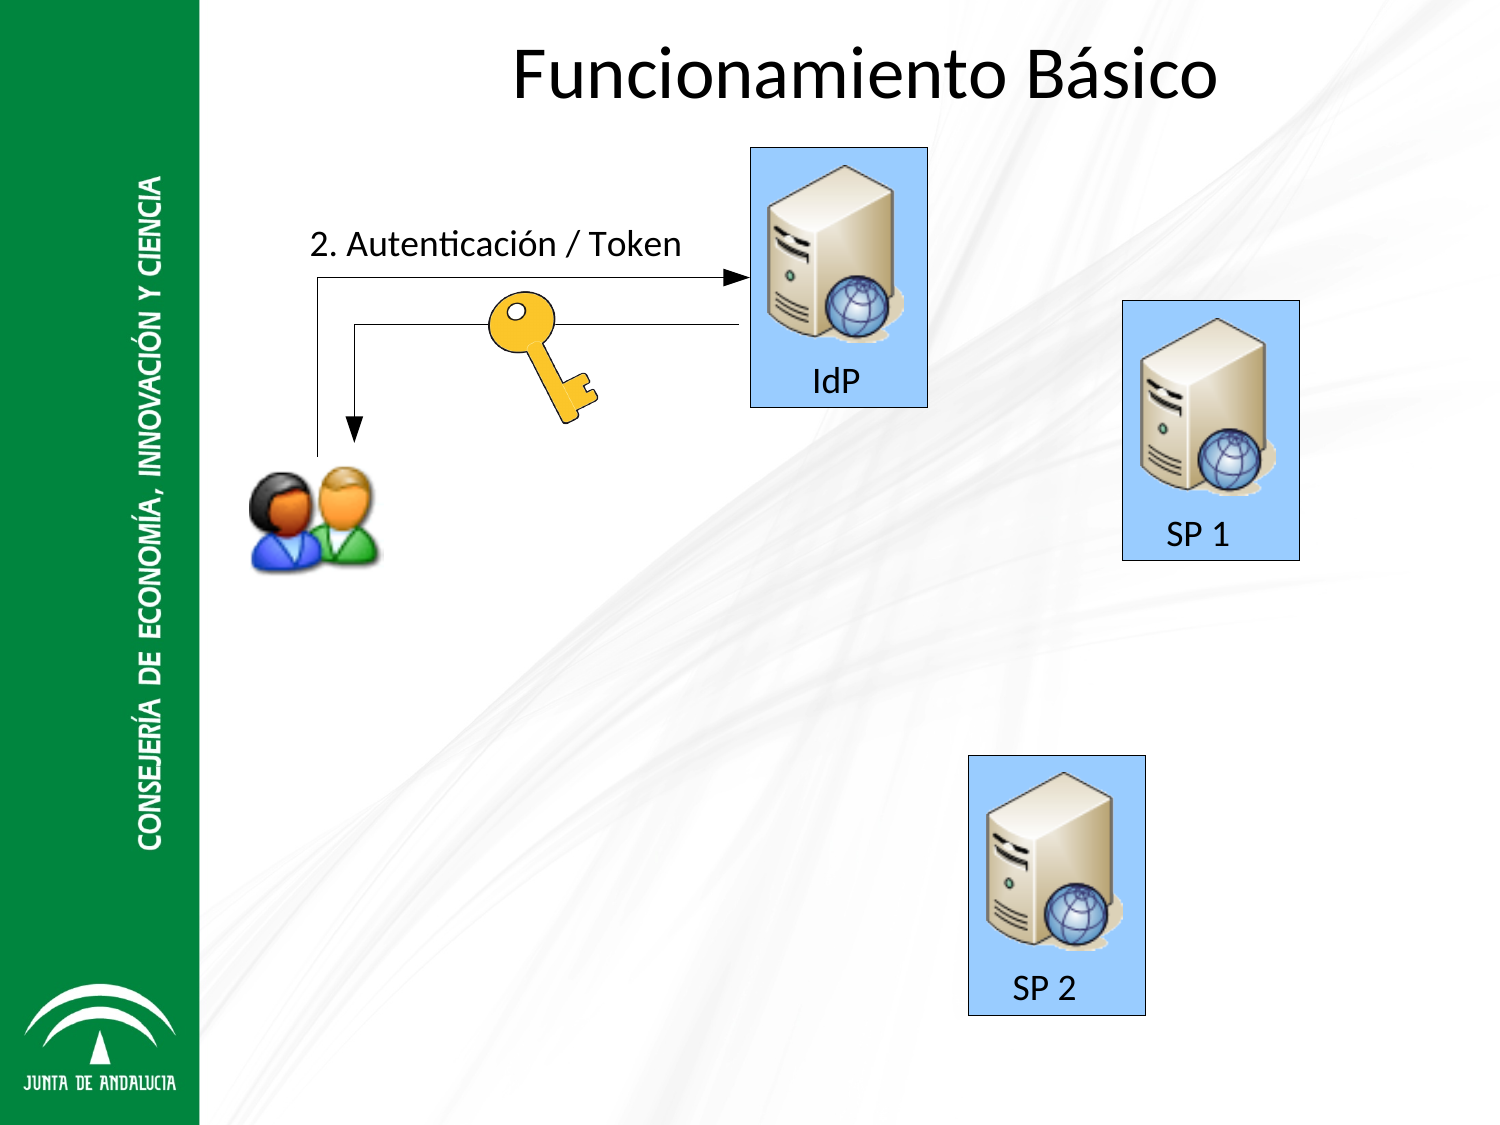

# Funcionamiento Básico
2. Autenticación / Token
IdP
SP 1
SP 2